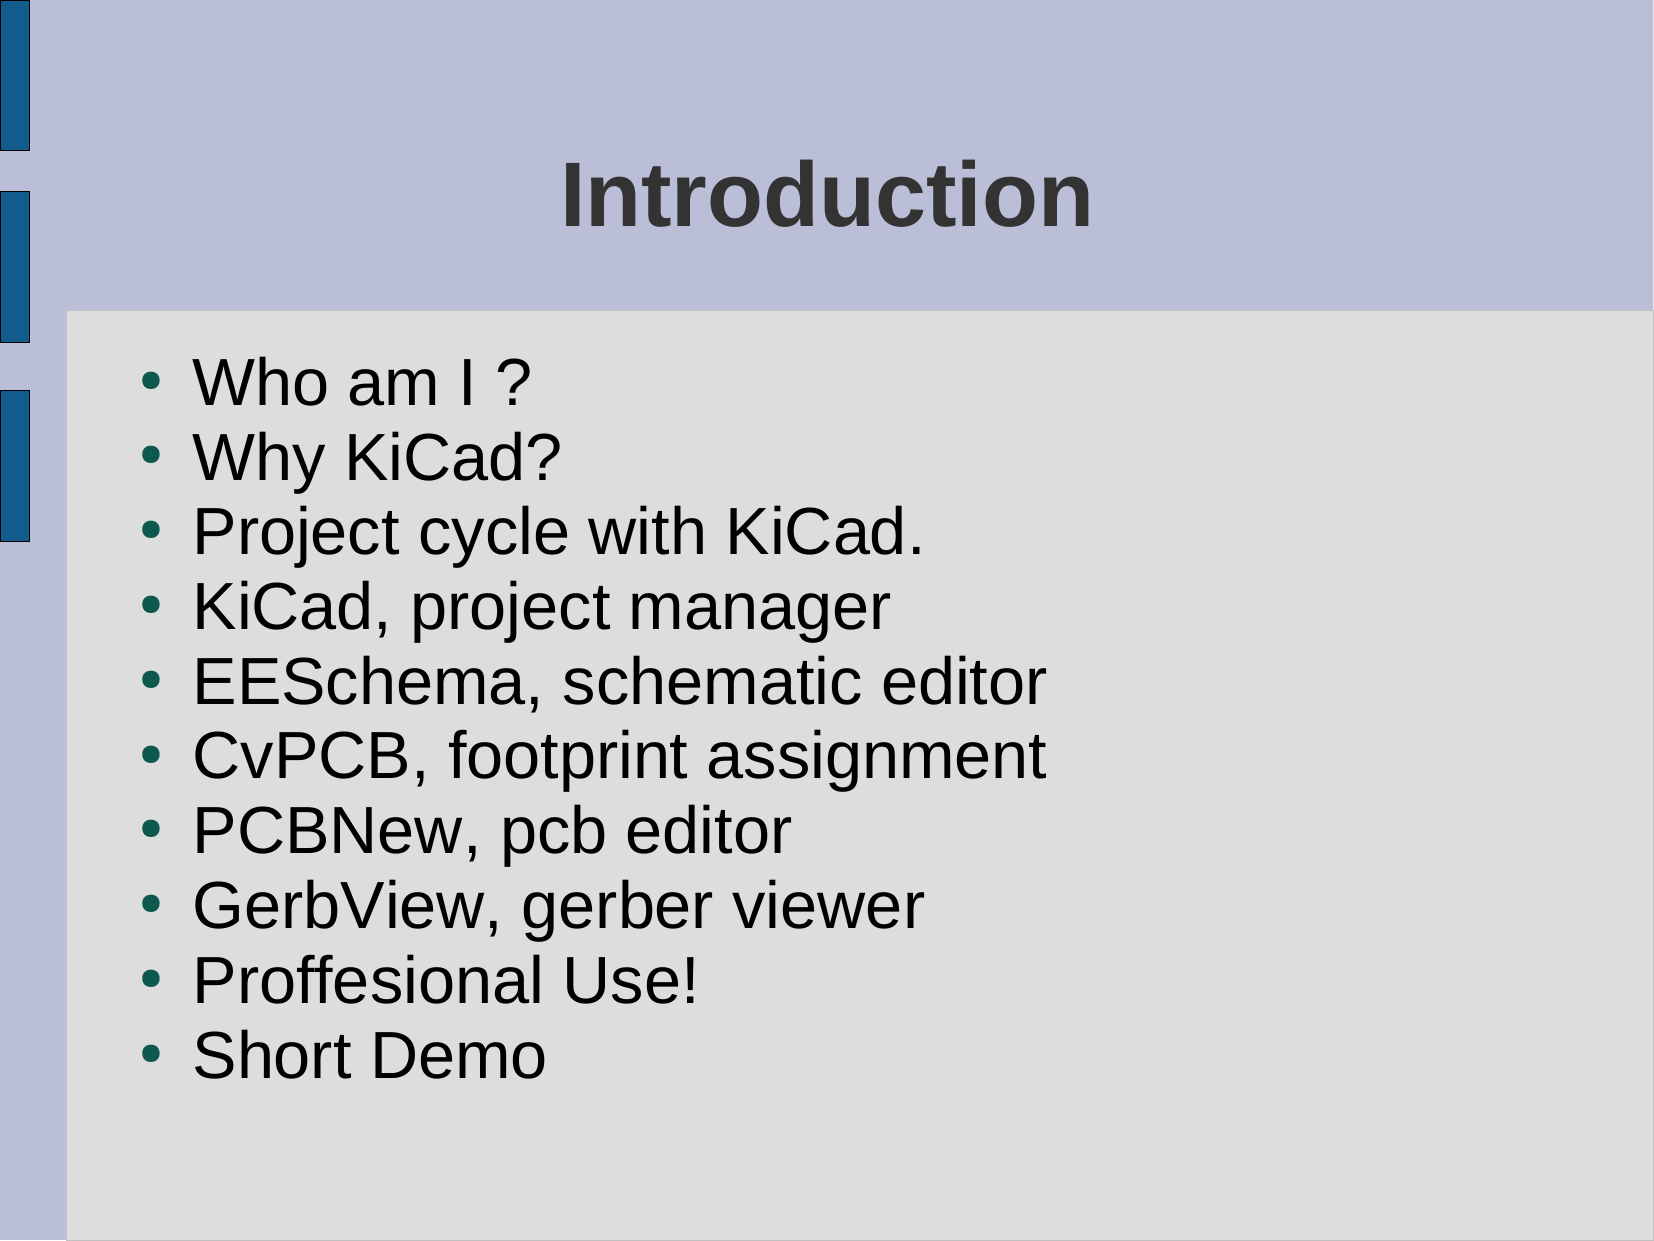

# Introduction
Who am I ?
Why KiCad?
Project cycle with KiCad.
KiCad, project manager
EESchema, schematic editor
CvPCB, footprint assignment
PCBNew, pcb editor
GerbView, gerber viewer
Proffesional Use!
Short Demo